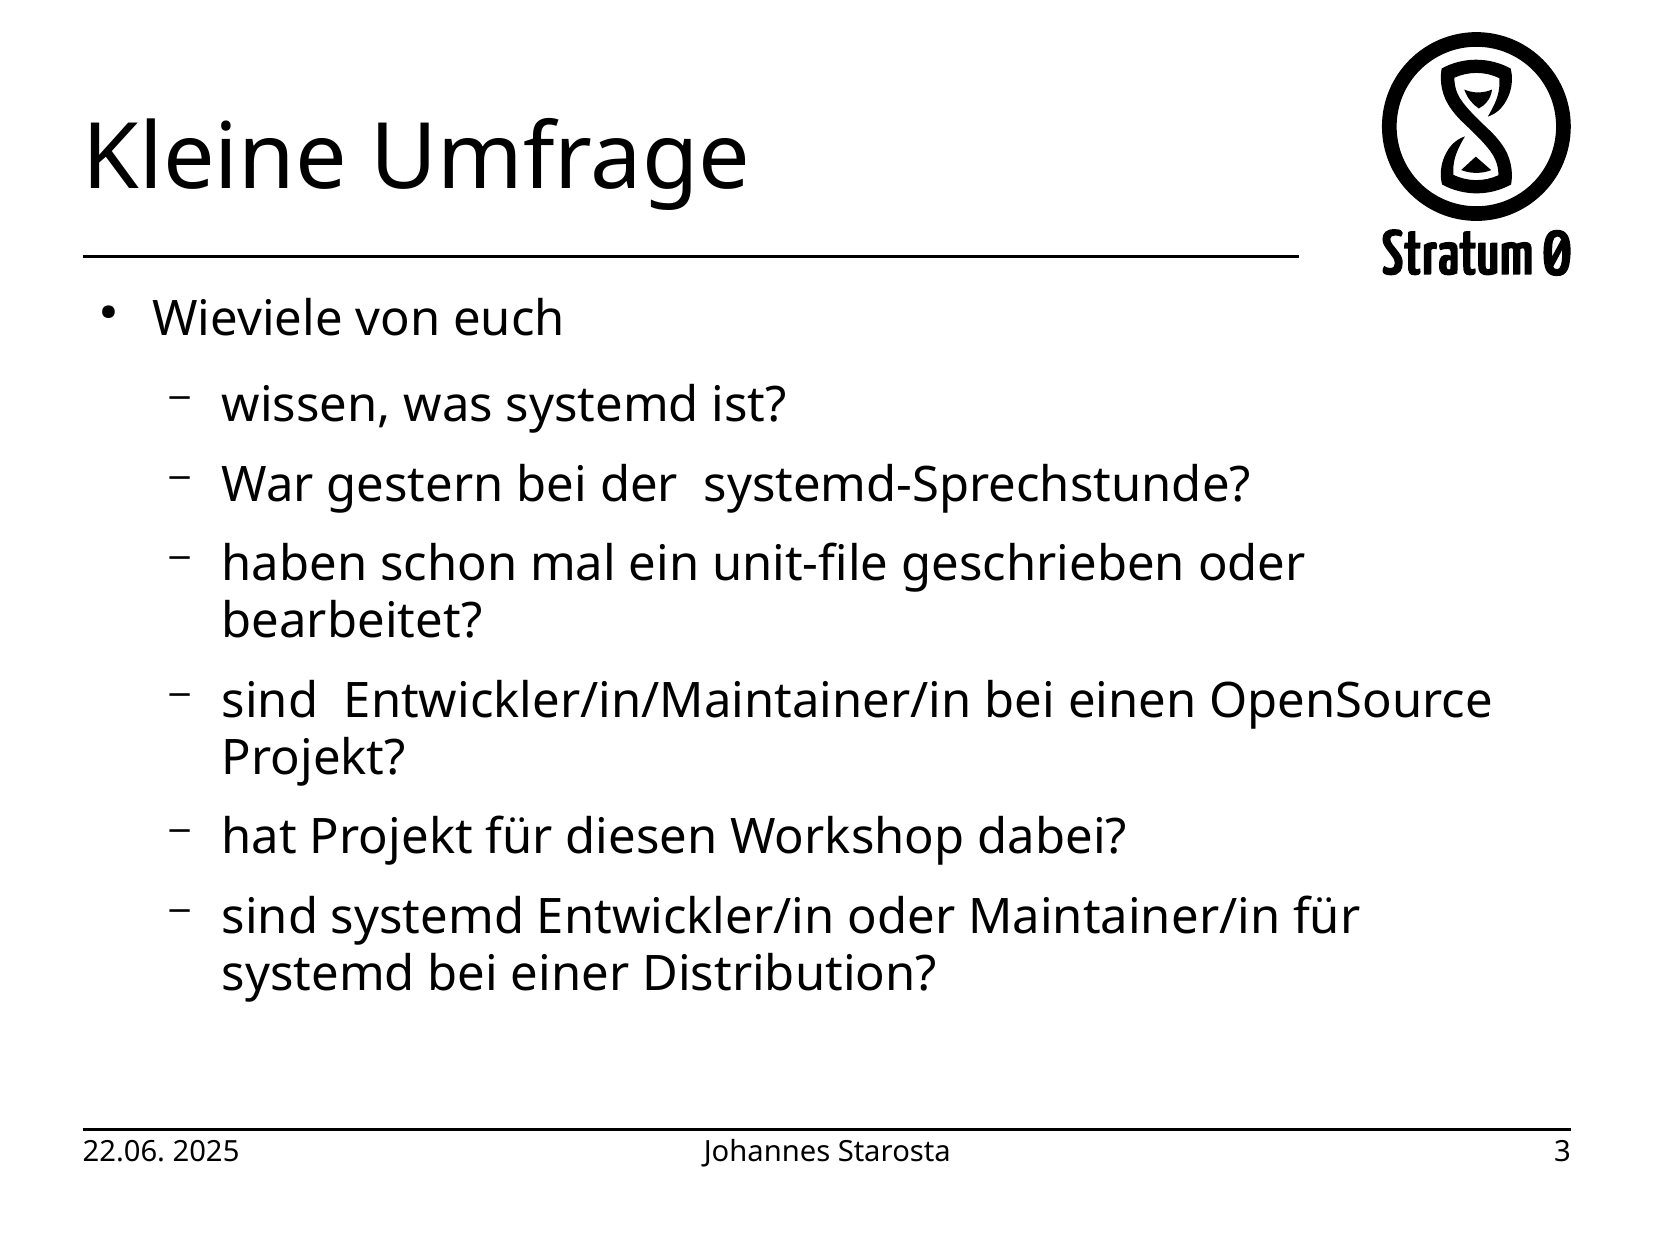

# Kleine Umfrage
Wieviele von euch
wissen, was systemd ist?
War gestern bei der systemd-Sprechstunde?
haben schon mal ein unit-file geschrieben oder bearbeitet?
sind Entwickler/in/Maintainer/in bei einen OpenSource Projekt?
hat Projekt für diesen Workshop dabei?
sind systemd Entwickler/in oder Maintainer/in für systemd bei einer Distribution?
Chrissi^
3